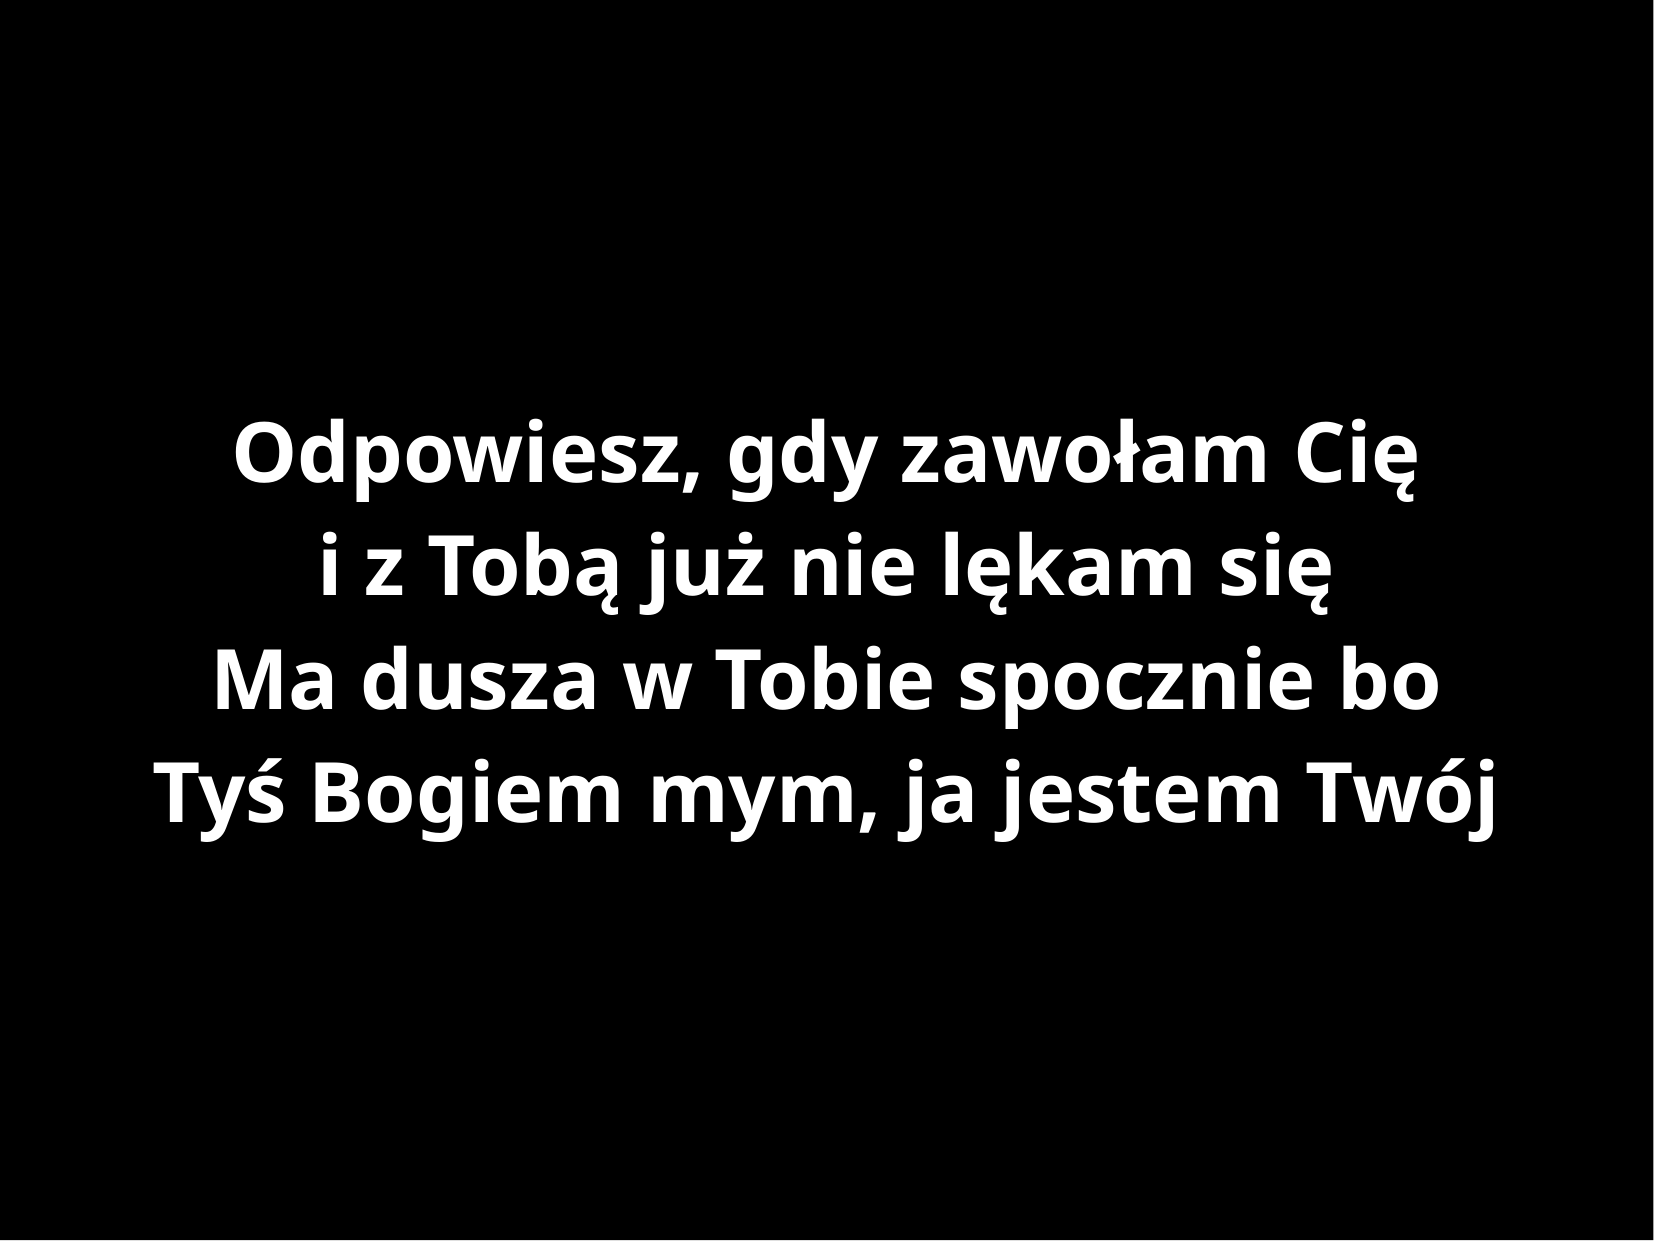

# Odpowiesz, gdy zawołam Cię i z Tobą już nie lękam się Ma dusza w Tobie spocznie bo Tyś Bogiem mym, ja jestem Twój